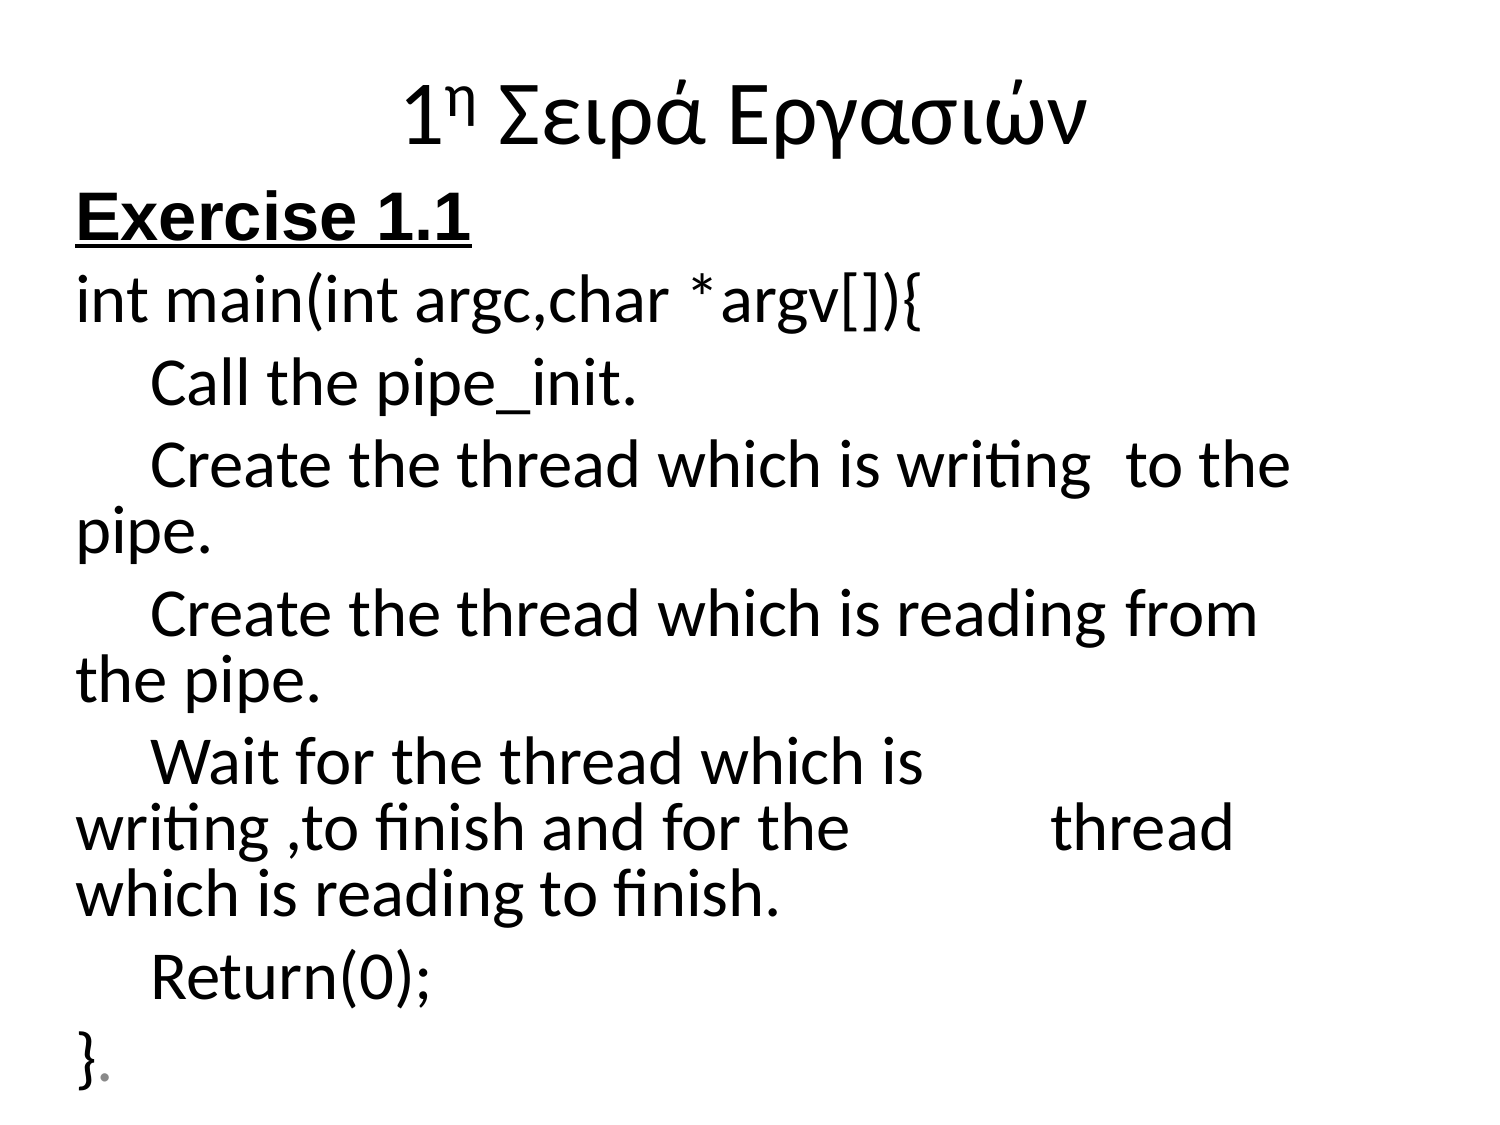

# 1η Σειρά Εργασιών
Exercise 1.1
int main(int argc,char *argv[]){
	Call the pipe_init.
	Create the thread which is writing 	to the pipe.
	Create the thread which is reading 	from the pipe.
	Wait for the thread which is 				writing ,to finish and for the 			thread which is reading to finish.
	Return(0);
}.